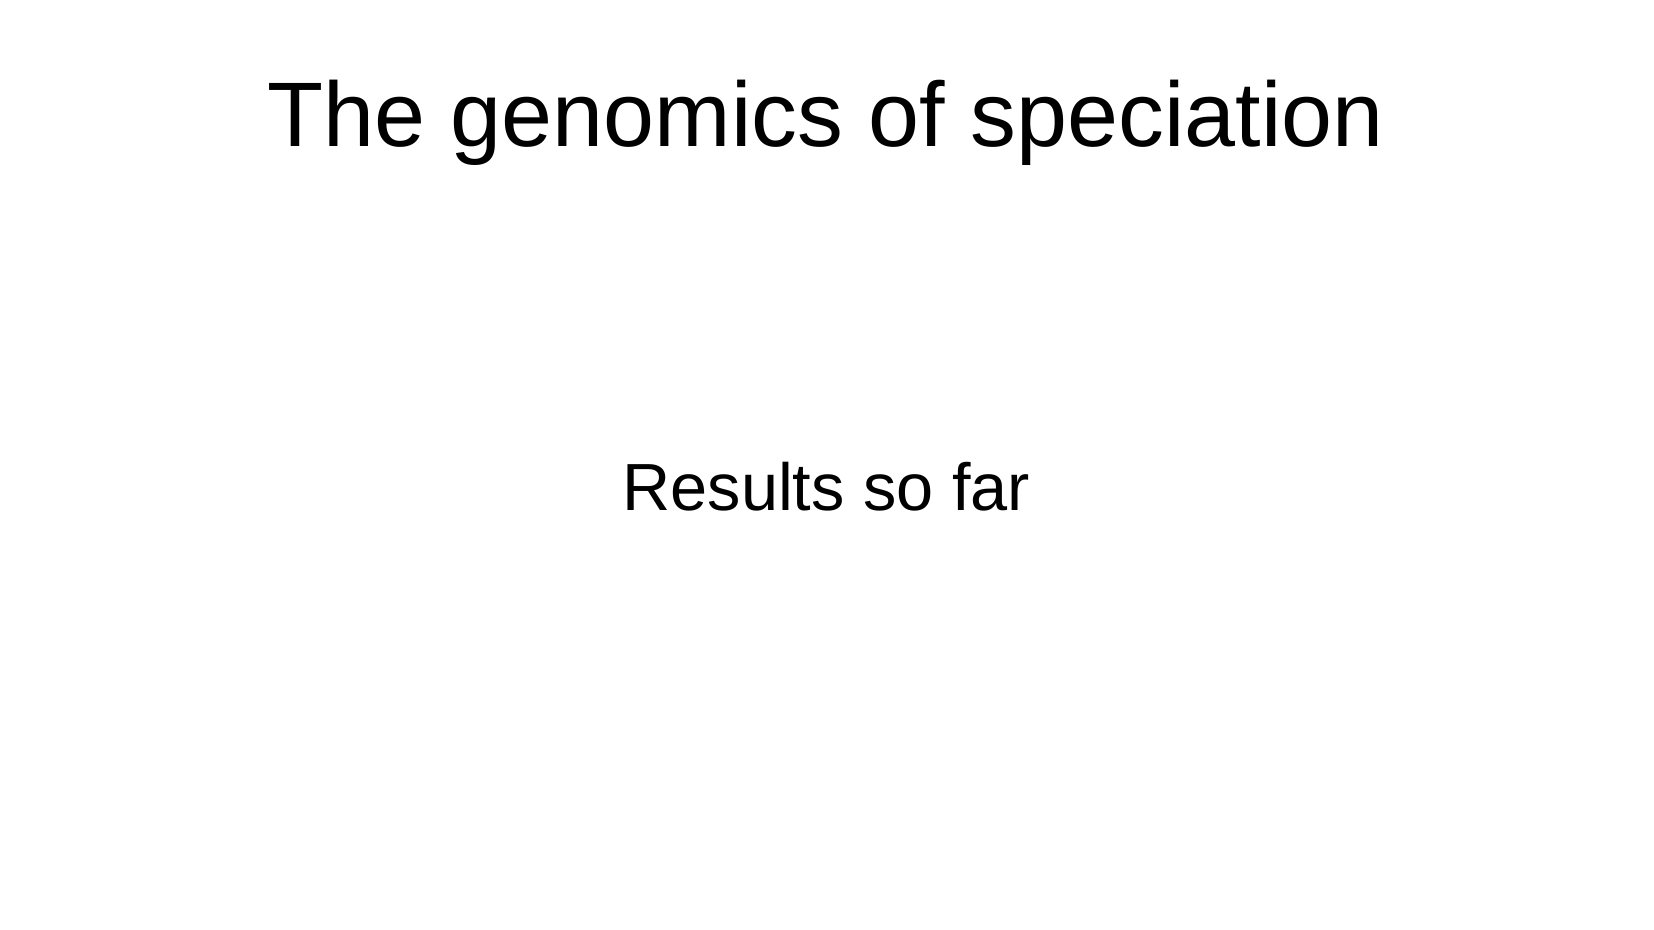

# The genomics of speciation
Results so far